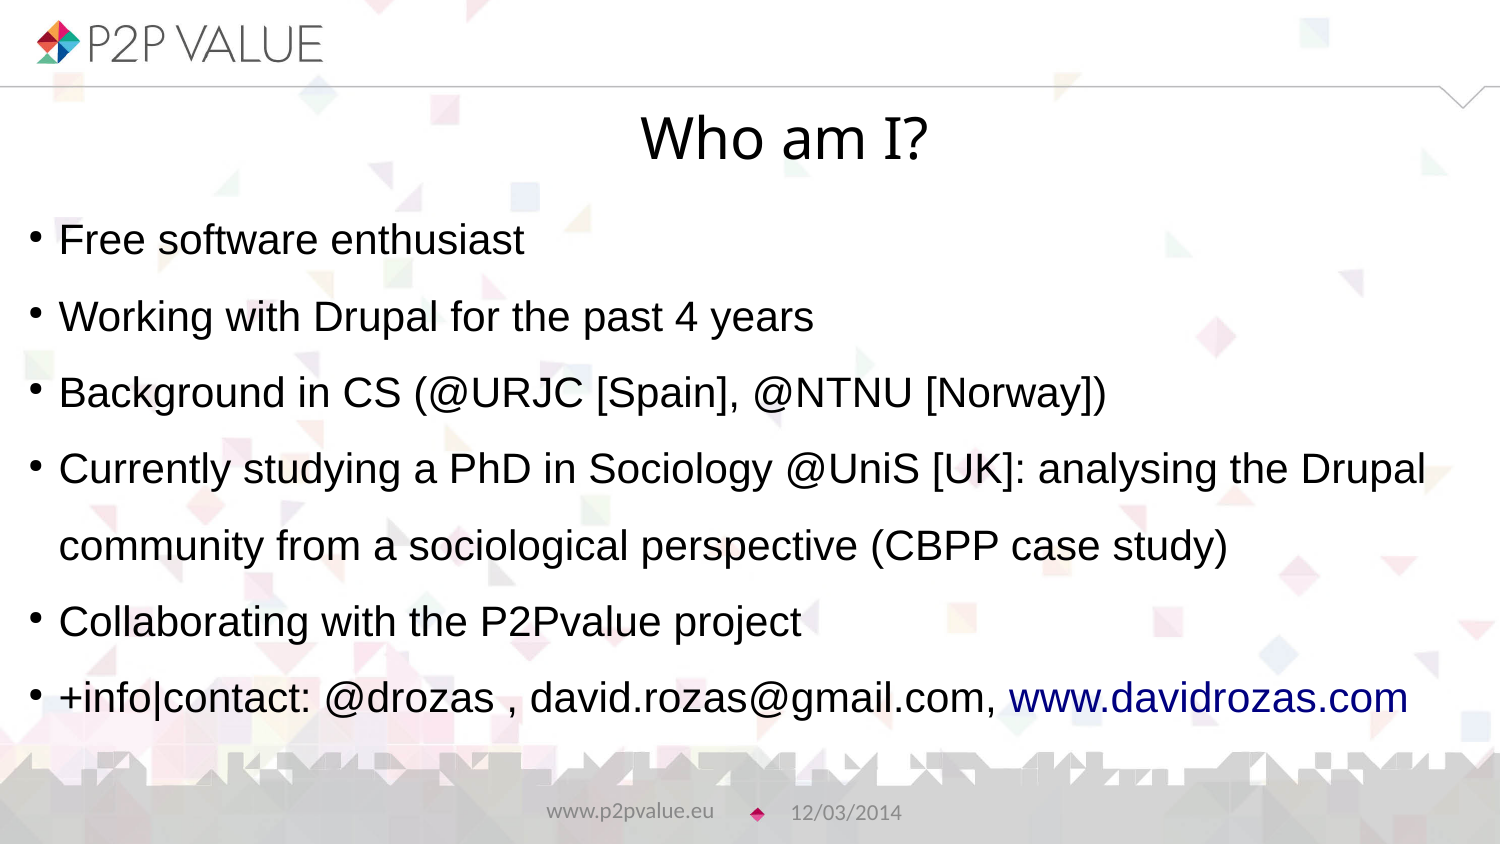

# Who am I?
Free software enthusiast
Working with Drupal for the past 4 years
Background in CS (@URJC [Spain], @NTNU [Norway])
Currently studying a PhD in Sociology @UniS [UK]: analysing the Drupal community from a sociological perspective (CBPP case study)
Collaborating with the P2Pvalue project
+info|contact: @drozas , david.rozas@gmail.com, www.davidrozas.com
12/03/2014
www.p2pvalue.eu